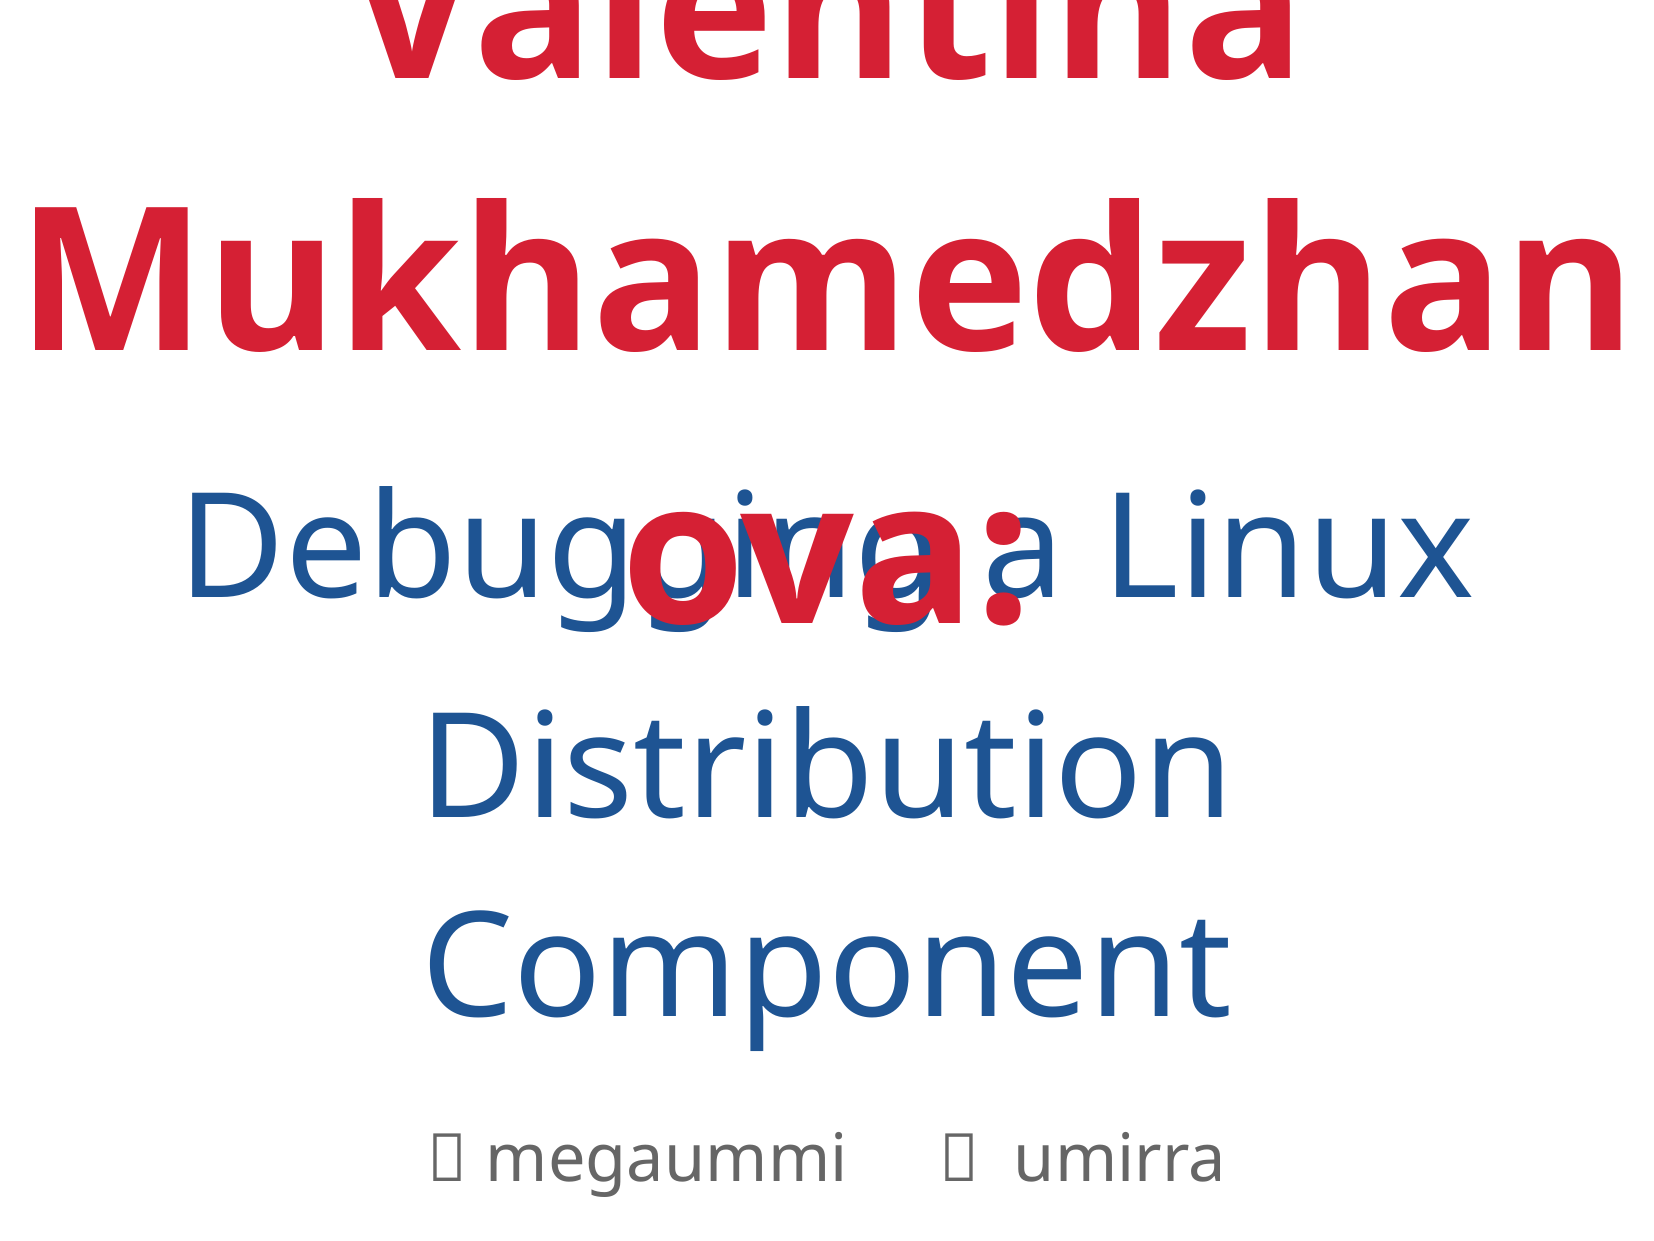

Valentina Mukhamedzhanova:
# Debugging a Linux
Distribution Component
 megaummi  umirra